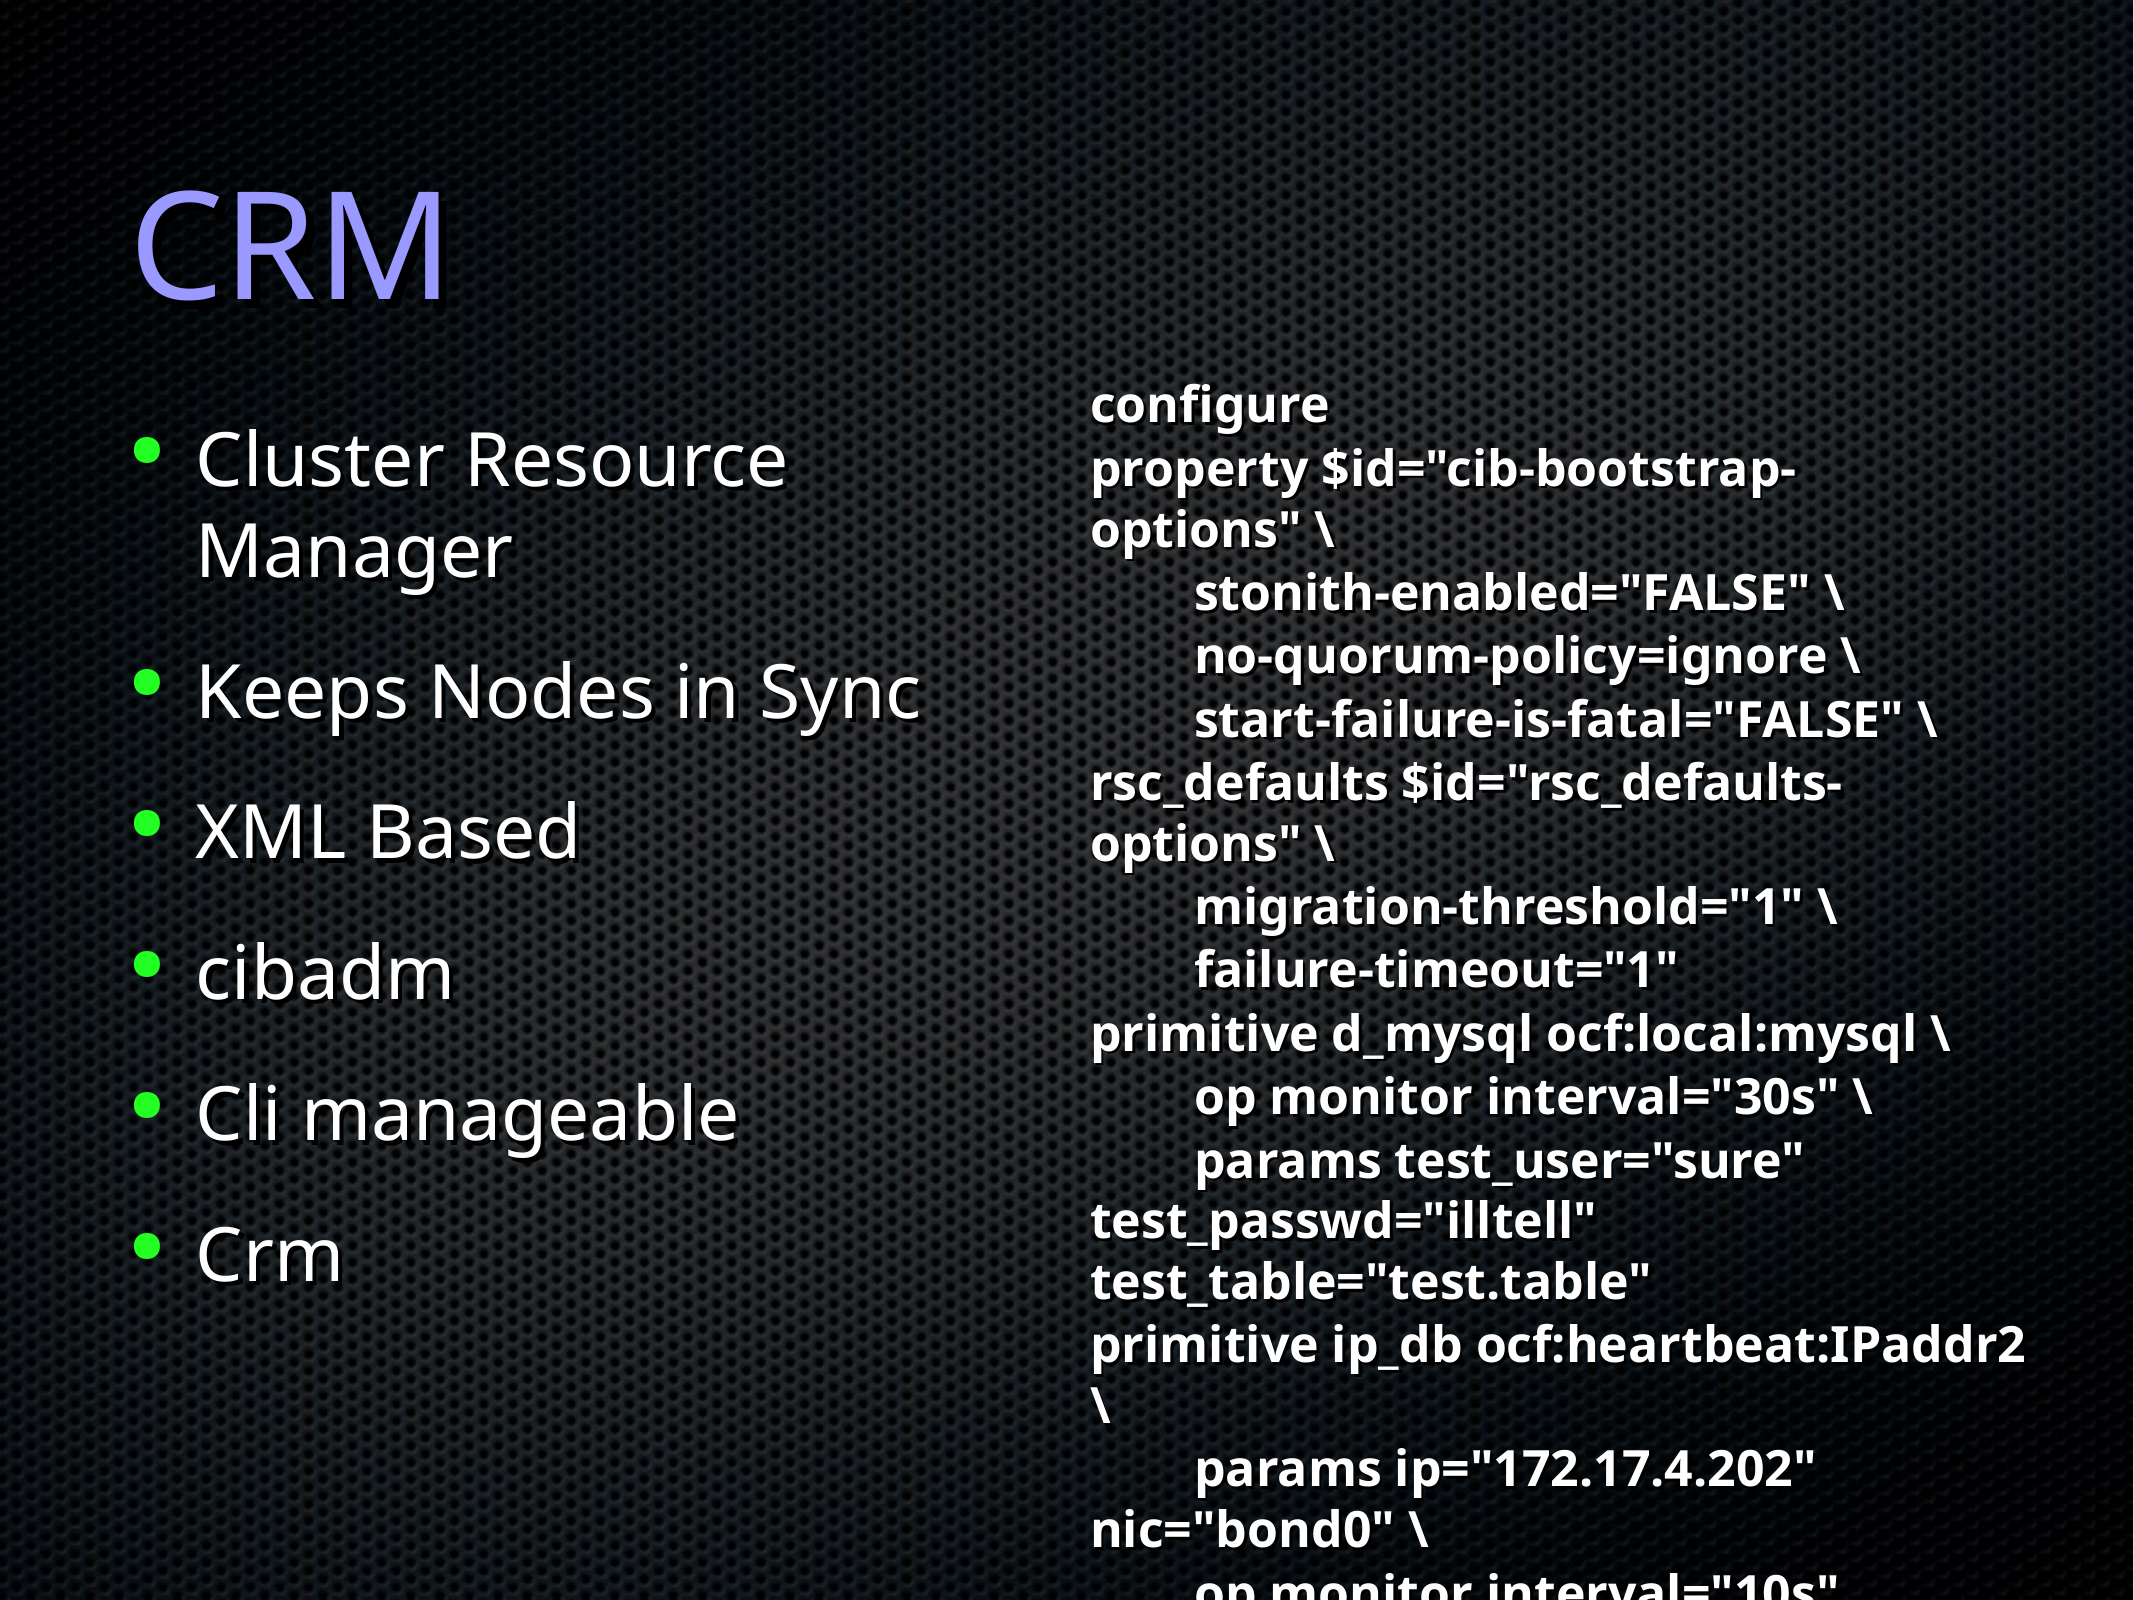

# CRM
configure
property $id="cib-bootstrap-options" \
 stonith-enabled="FALSE" \
 no-quorum-policy=ignore \
 start-failure-is-fatal="FALSE" \
rsc_defaults $id="rsc_defaults-options" \
 migration-threshold="1" \
 failure-timeout="1"
primitive d_mysql ocf:local:mysql \
 op monitor interval="30s" \
 params test_user="sure" test_passwd="illtell" test_table="test.table"
primitive ip_db ocf:heartbeat:IPaddr2 \
 params ip="172.17.4.202" nic="bond0" \
 op monitor interval="10s"
group svc_db d_mysql ip_db
commit
Cluster Resource Manager
Keeps Nodes in Sync
XML Based
cibadm
Cli manageable
Crm